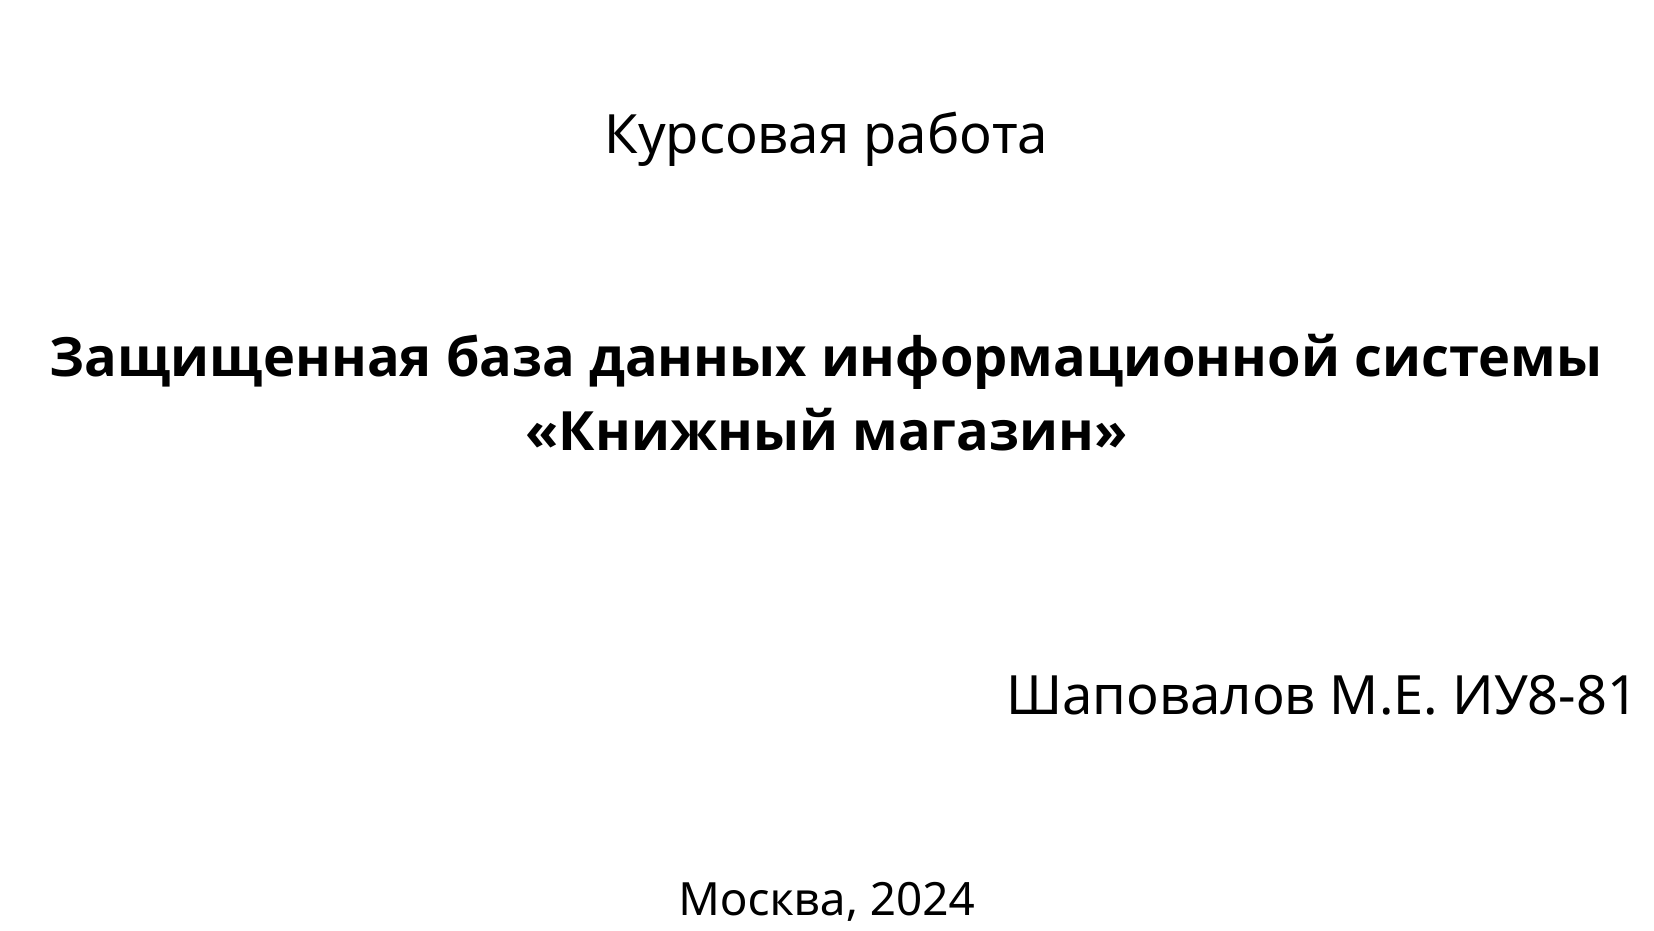

Курсовая работа
Защищенная база данных информационной системы
«Книжный магазин»
Шаповалов М.Е. ИУ8-81
Москва, 2024